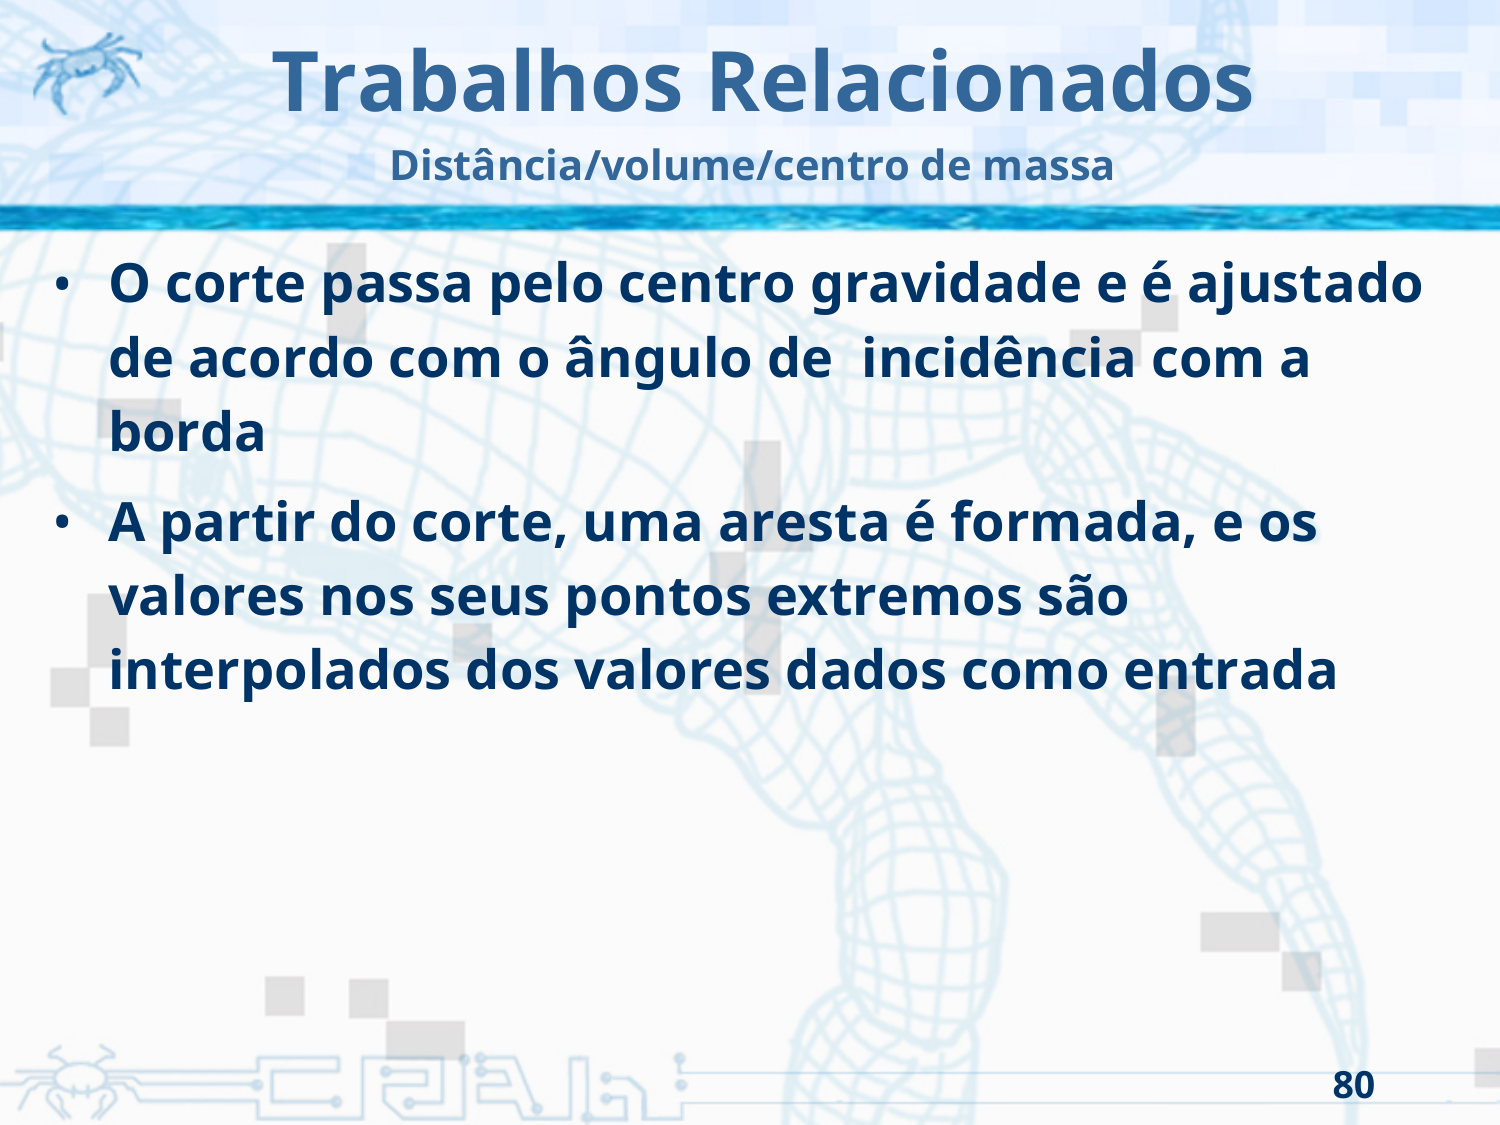

Trabalhos Relacionados
Distância/volume/centro de massa
O corte passa pelo centro gravidade e é ajustado de acordo com o ângulo de incidência com a borda
A partir do corte, uma aresta é formada, e os valores nos seus pontos extremos são interpolados dos valores dados como entrada